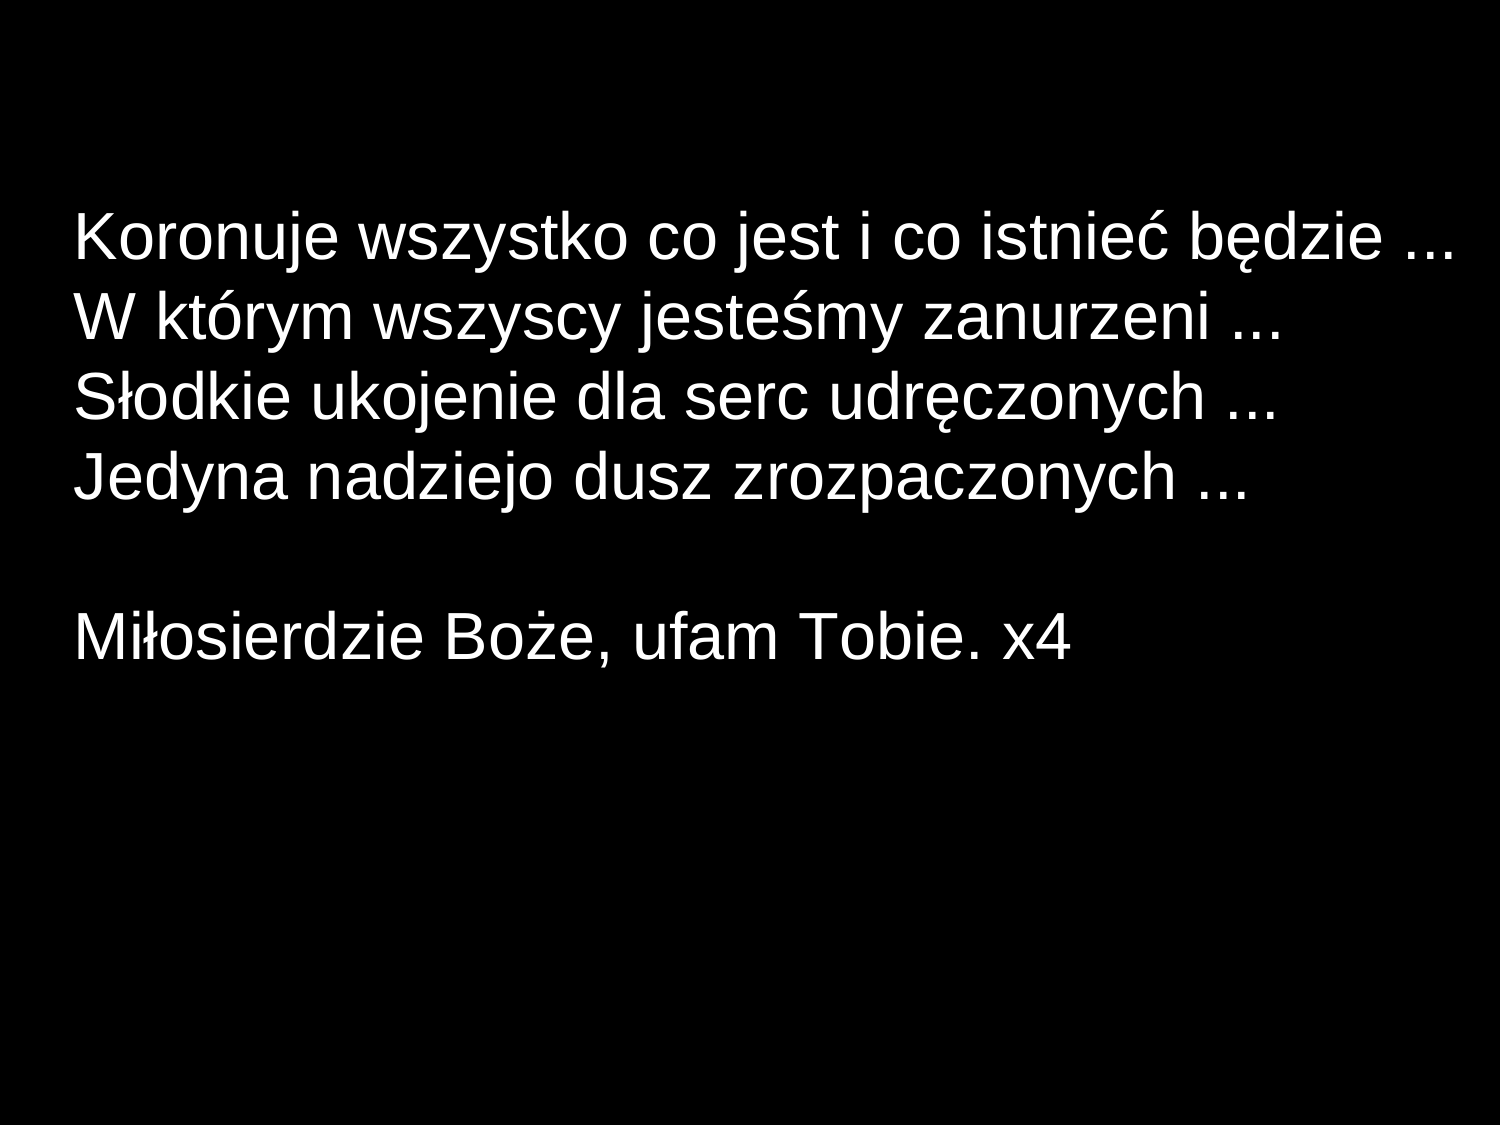

Koronuje wszystko co jest i co istnieć będzie ...
W którym wszyscy jesteśmy zanurzeni ...
Słodkie ukojenie dla serc udręczonych ...
Jedyna nadziejo dusz zrozpaczonych ...
Miłosierdzie Boże, ufam Tobie. x4